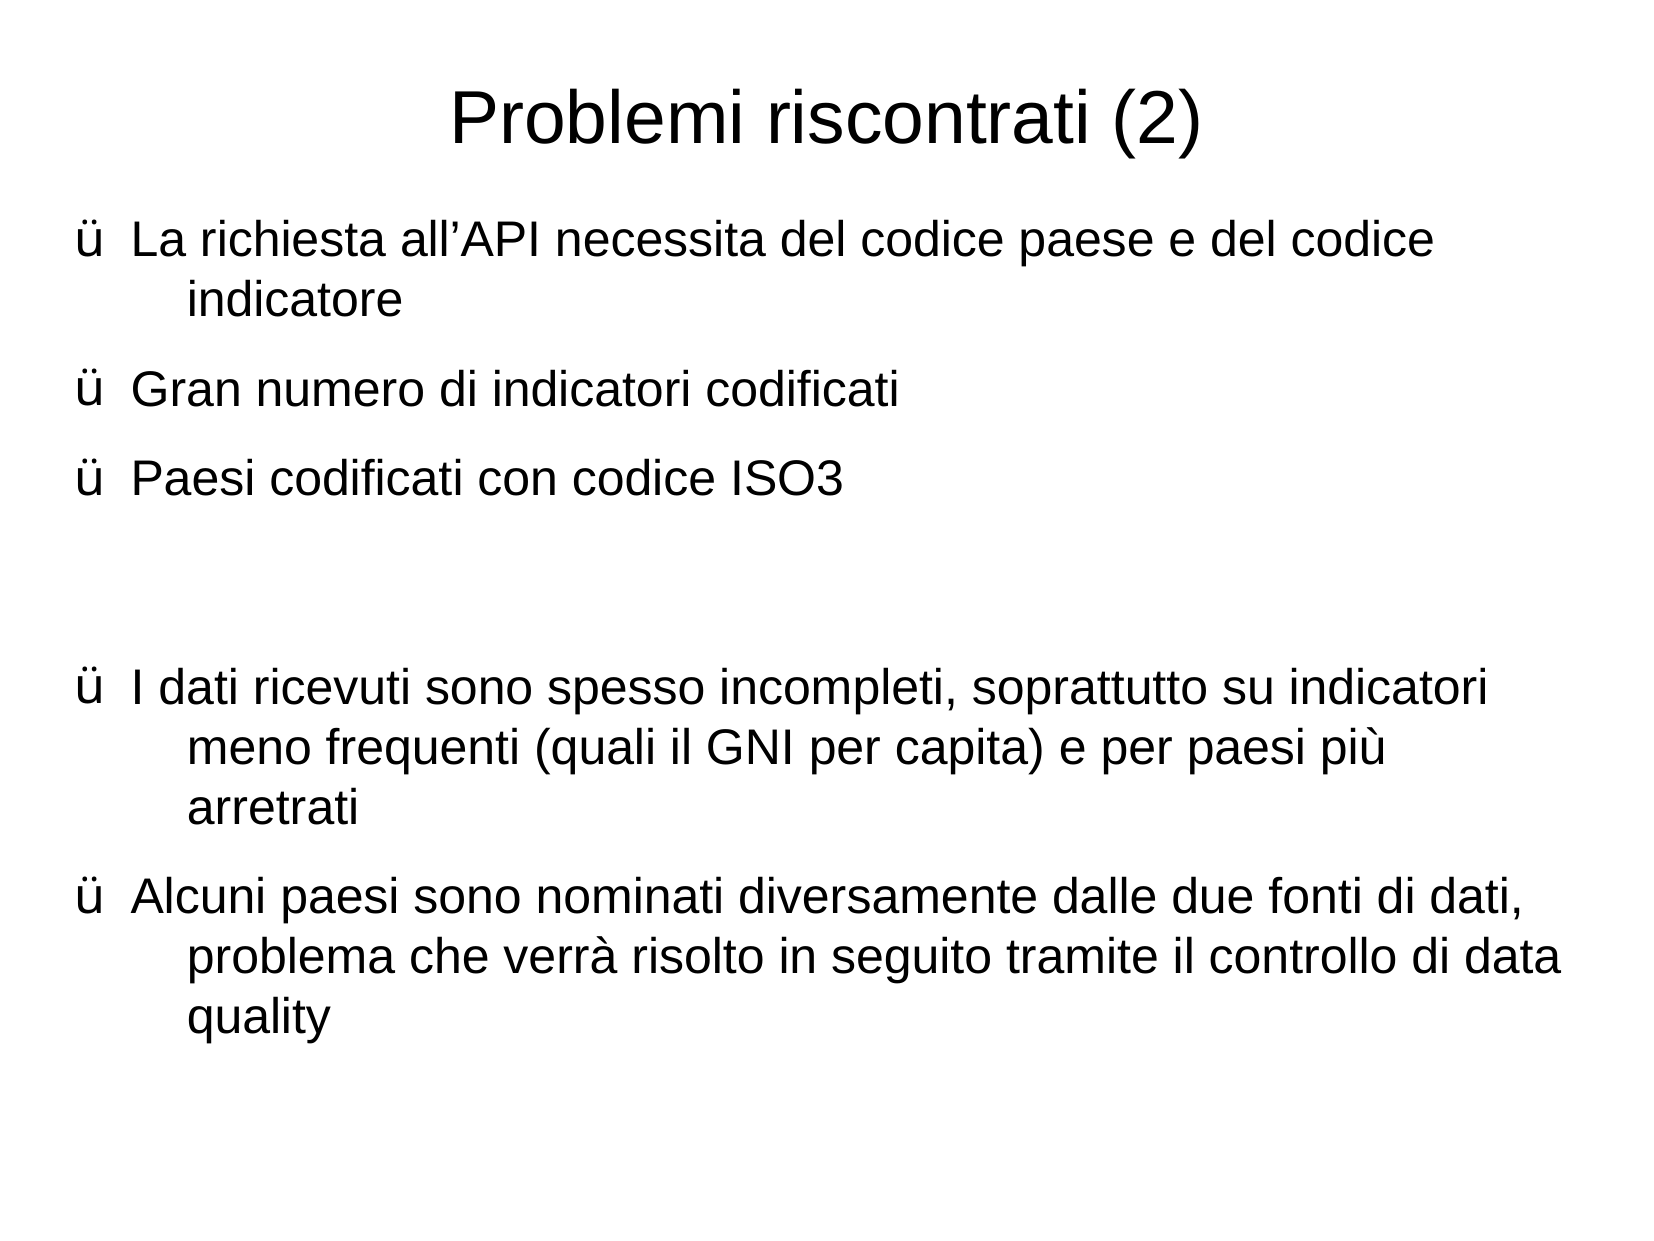

Problemi riscontrati (2)
La richiesta all’API necessita del codice paese e del codice indicatore
Gran numero di indicatori codificati
Paesi codificati con codice ISO3
I dati ricevuti sono spesso incompleti, soprattutto su indicatori meno frequenti (quali il GNI per capita) e per paesi più arretrati
Alcuni paesi sono nominati diversamente dalle due fonti di dati, problema che verrà risolto in seguito tramite il controllo di data quality